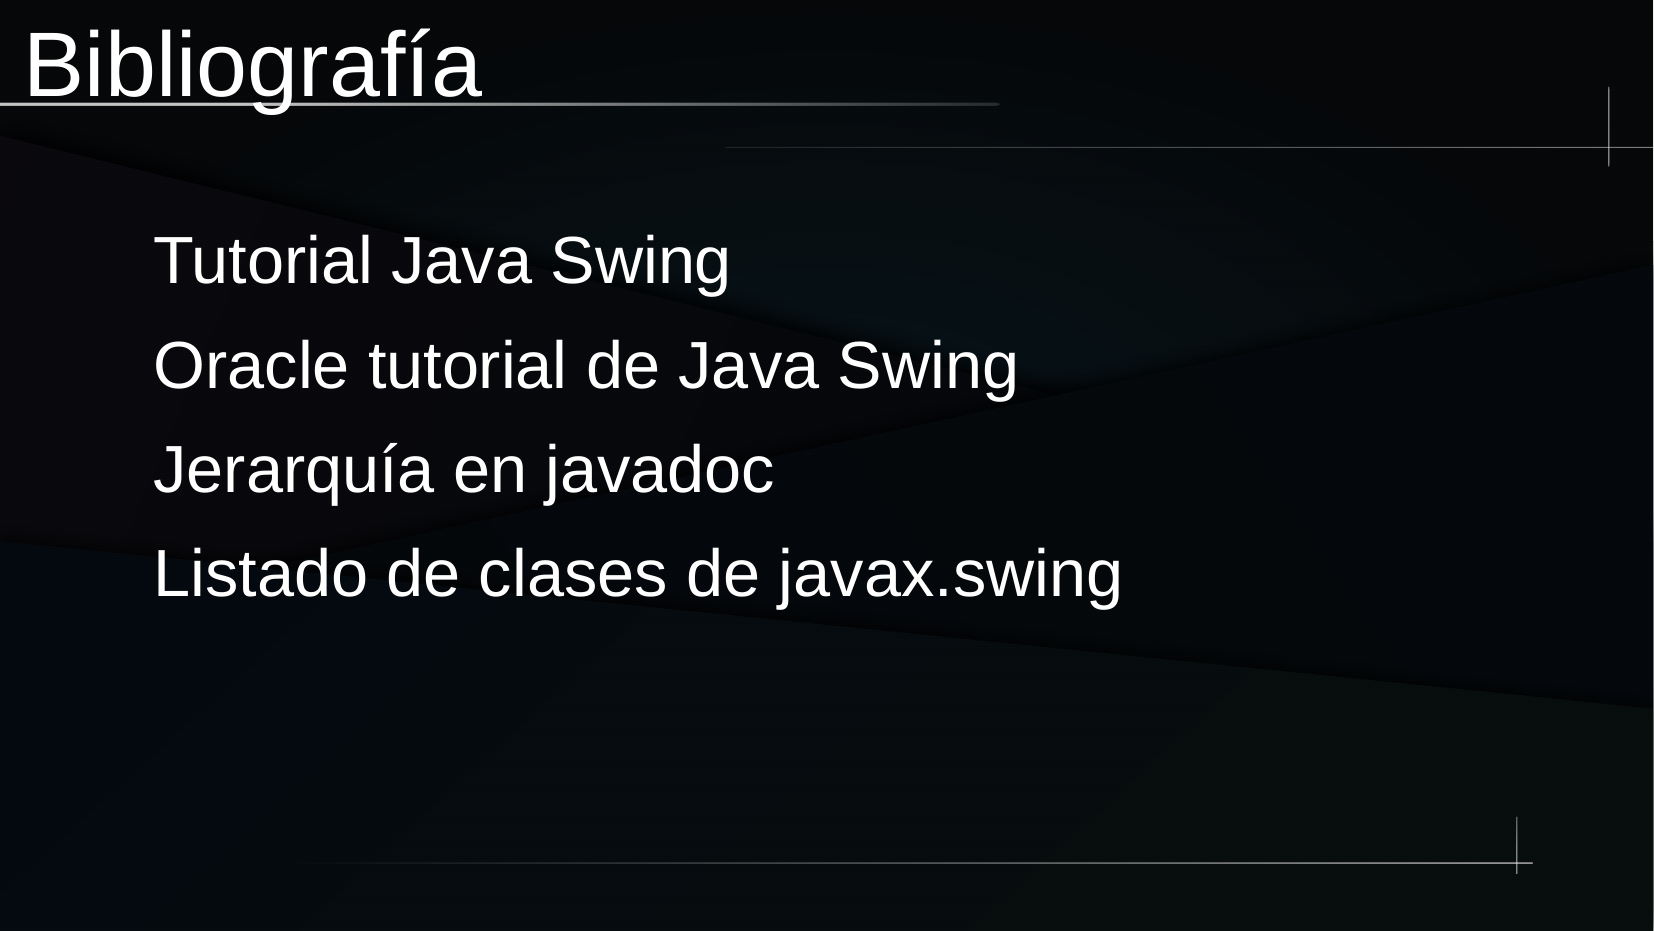

# Bibliografía
Tutorial Java Swing
Oracle tutorial de Java Swing
Jerarquía en javadoc
Listado de clases de javax.swing